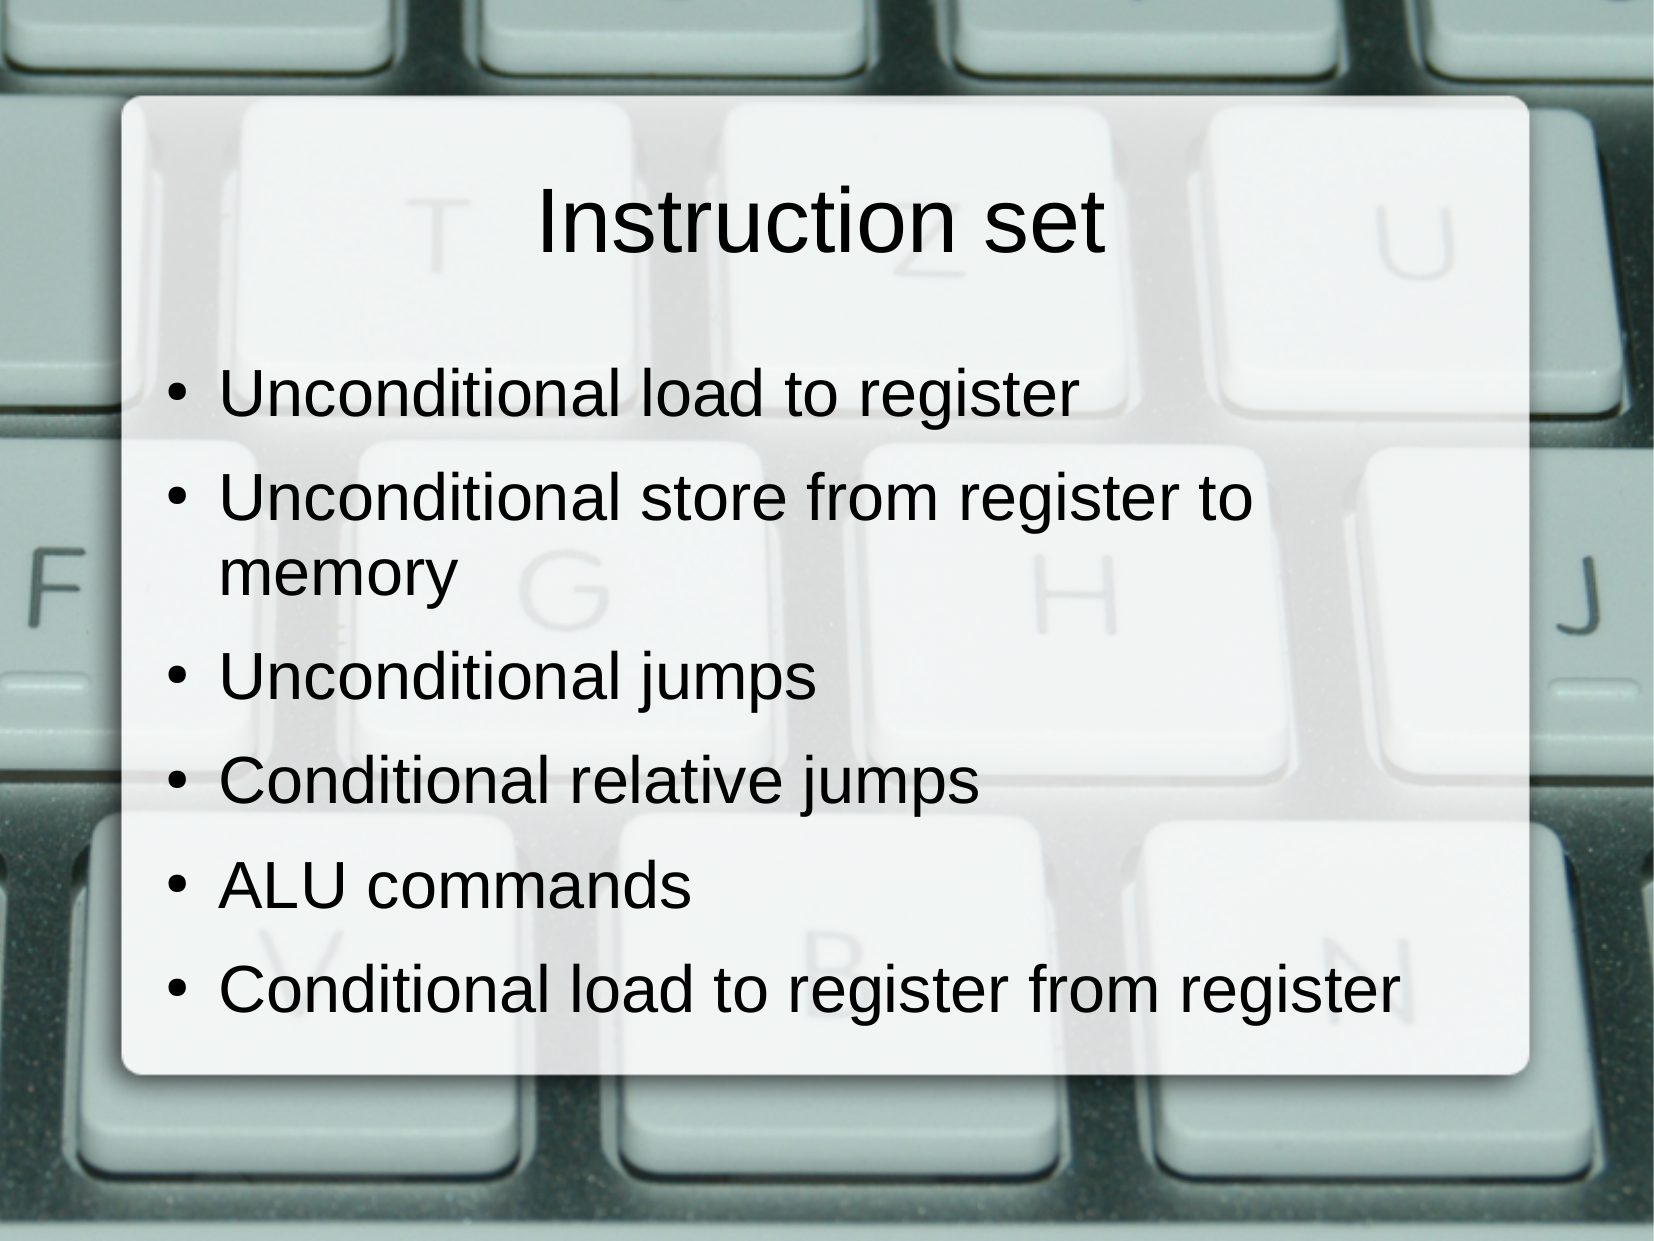

# Instruction set
Unconditional load to register
Unconditional store from register to memory
Unconditional jumps
Conditional relative jumps
ALU commands
Conditional load to register from register